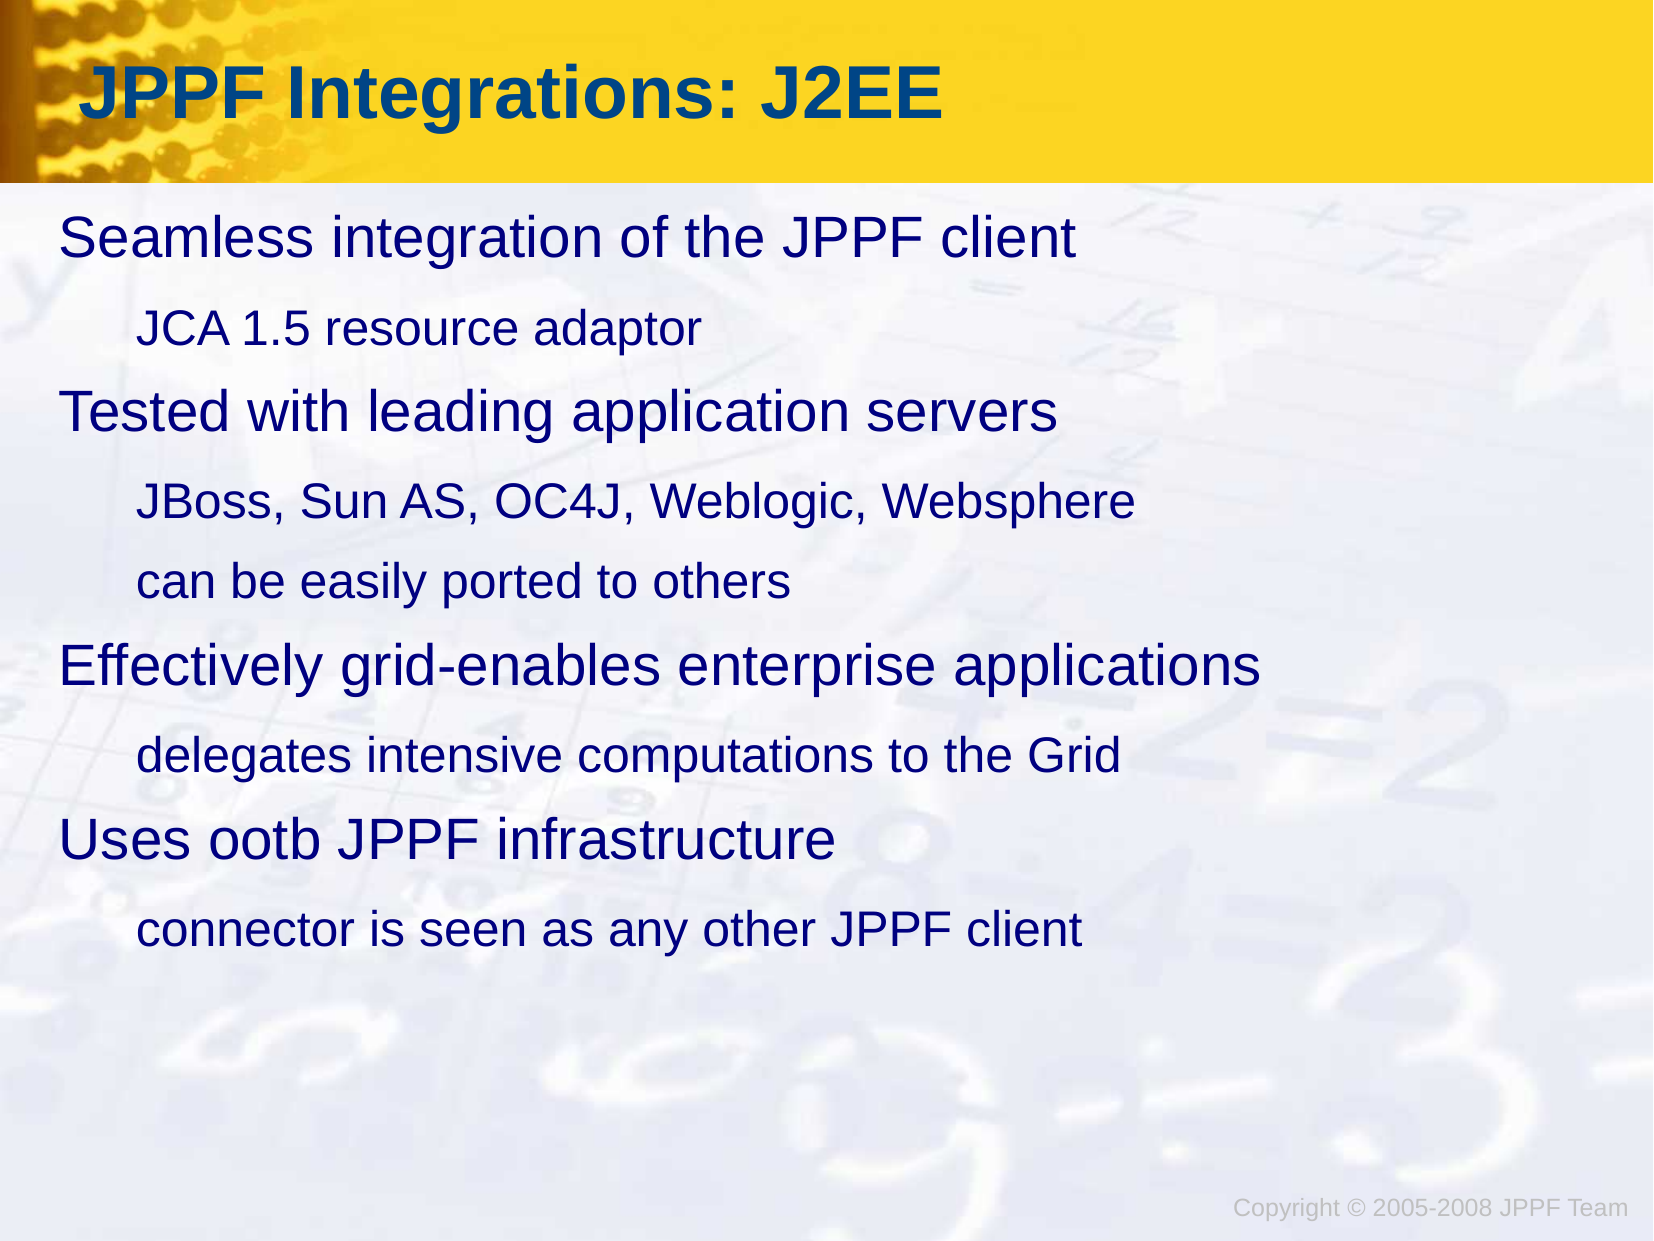

# JPPF Integrations: J2EE
Seamless integration of the JPPF client
JCA 1.5 resource adaptor
Tested with leading application servers
JBoss, Sun AS, OC4J, Weblogic, Websphere
can be easily ported to others
Effectively grid-enables enterprise applications
delegates intensive computations to the Grid
Uses ootb JPPF infrastructure
connector is seen as any other JPPF client